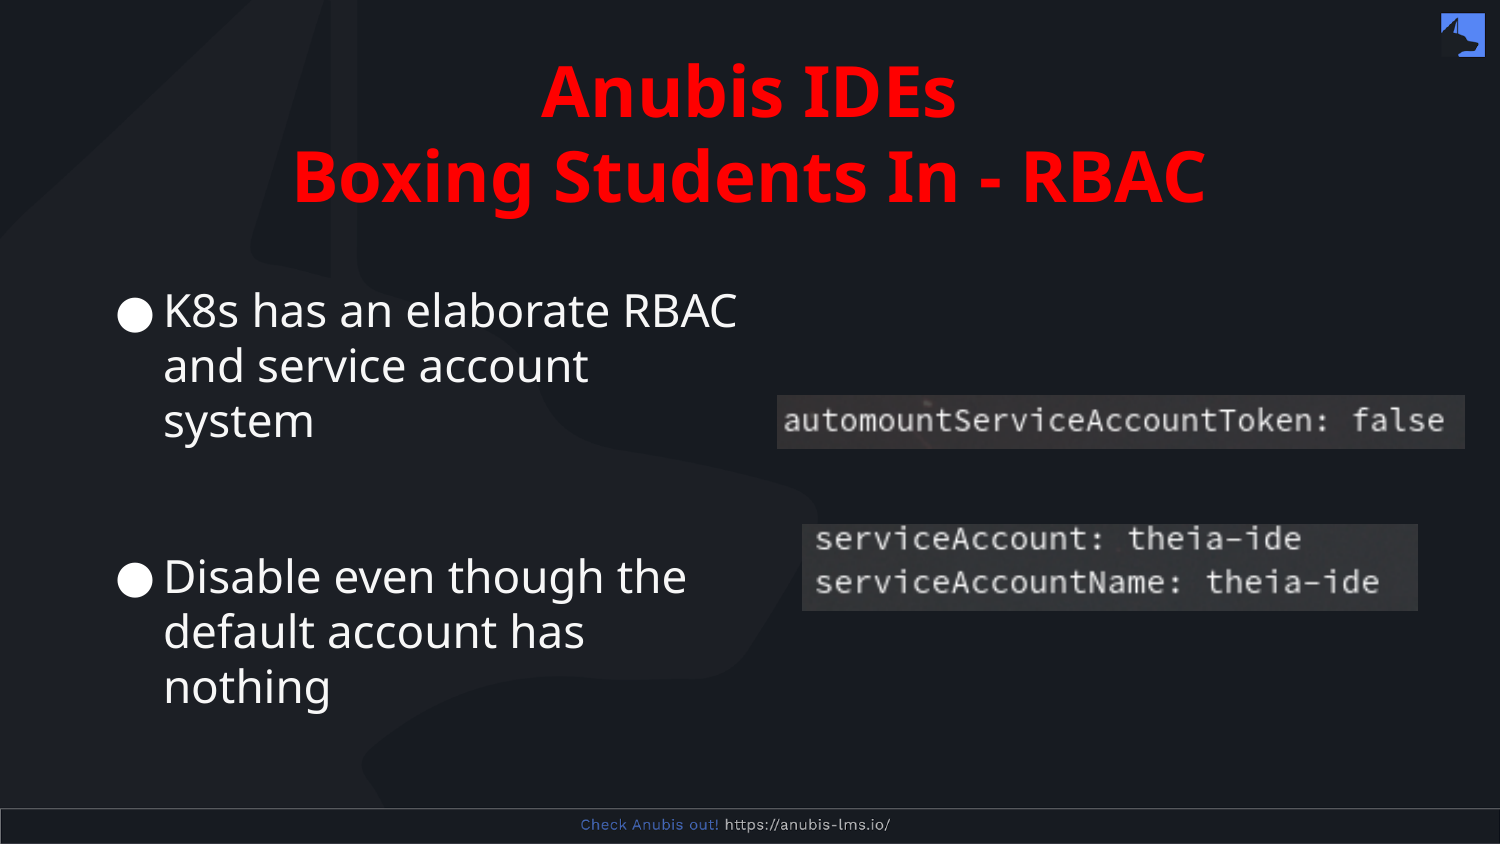

# Anubis IDEs Boxing Students In - RBAC
K8s has an elaborate RBAC and service account system
Disable even though the default account has nothing